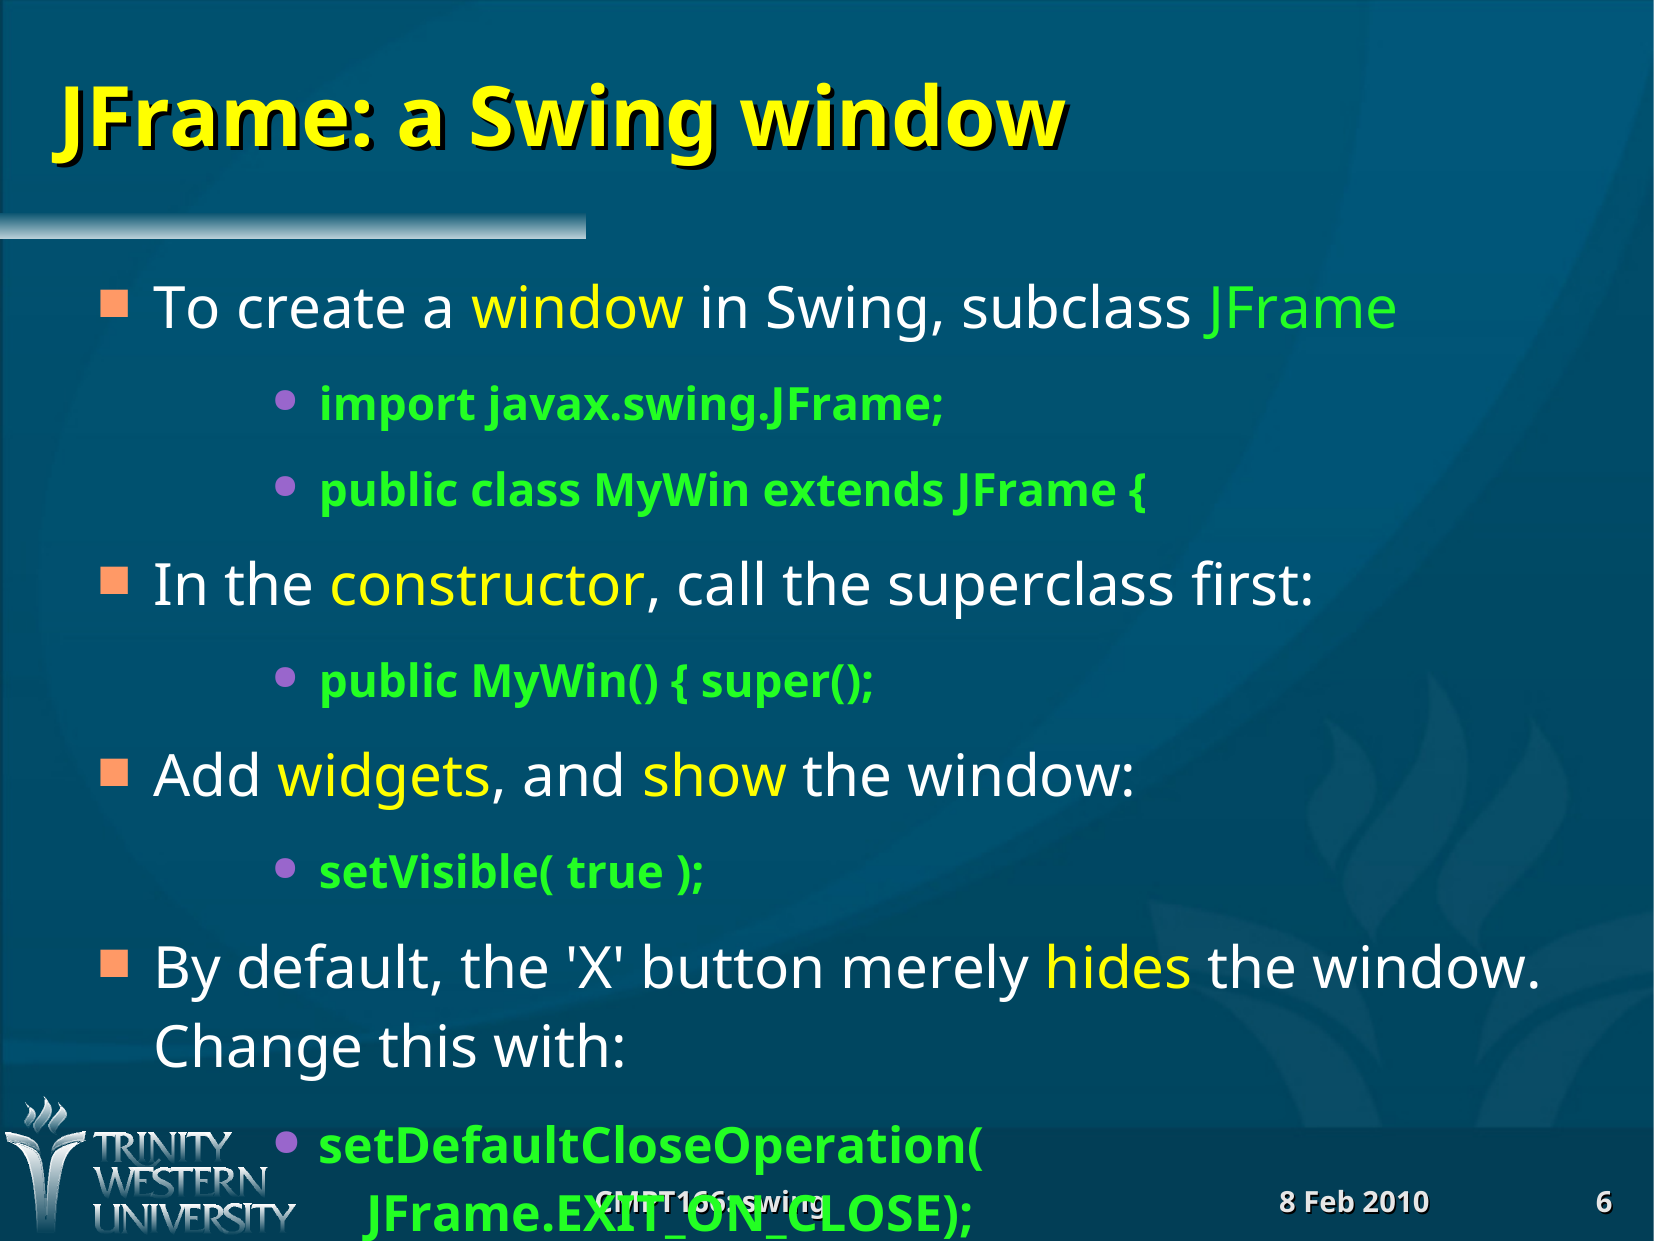

# JFrame: a Swing window
To create a window in Swing, subclass JFrame
import javax.swing.JFrame;
public class MyWin extends JFrame {
In the constructor, call the superclass first:
public MyWin() { super();
Add widgets, and show the window:
setVisible( true );
By default, the 'X' button merely hides the window. Change this with:
setDefaultCloseOperation(
JFrame.EXIT_ON_CLOSE);
CMPT166: swing
8 Feb 2010
6